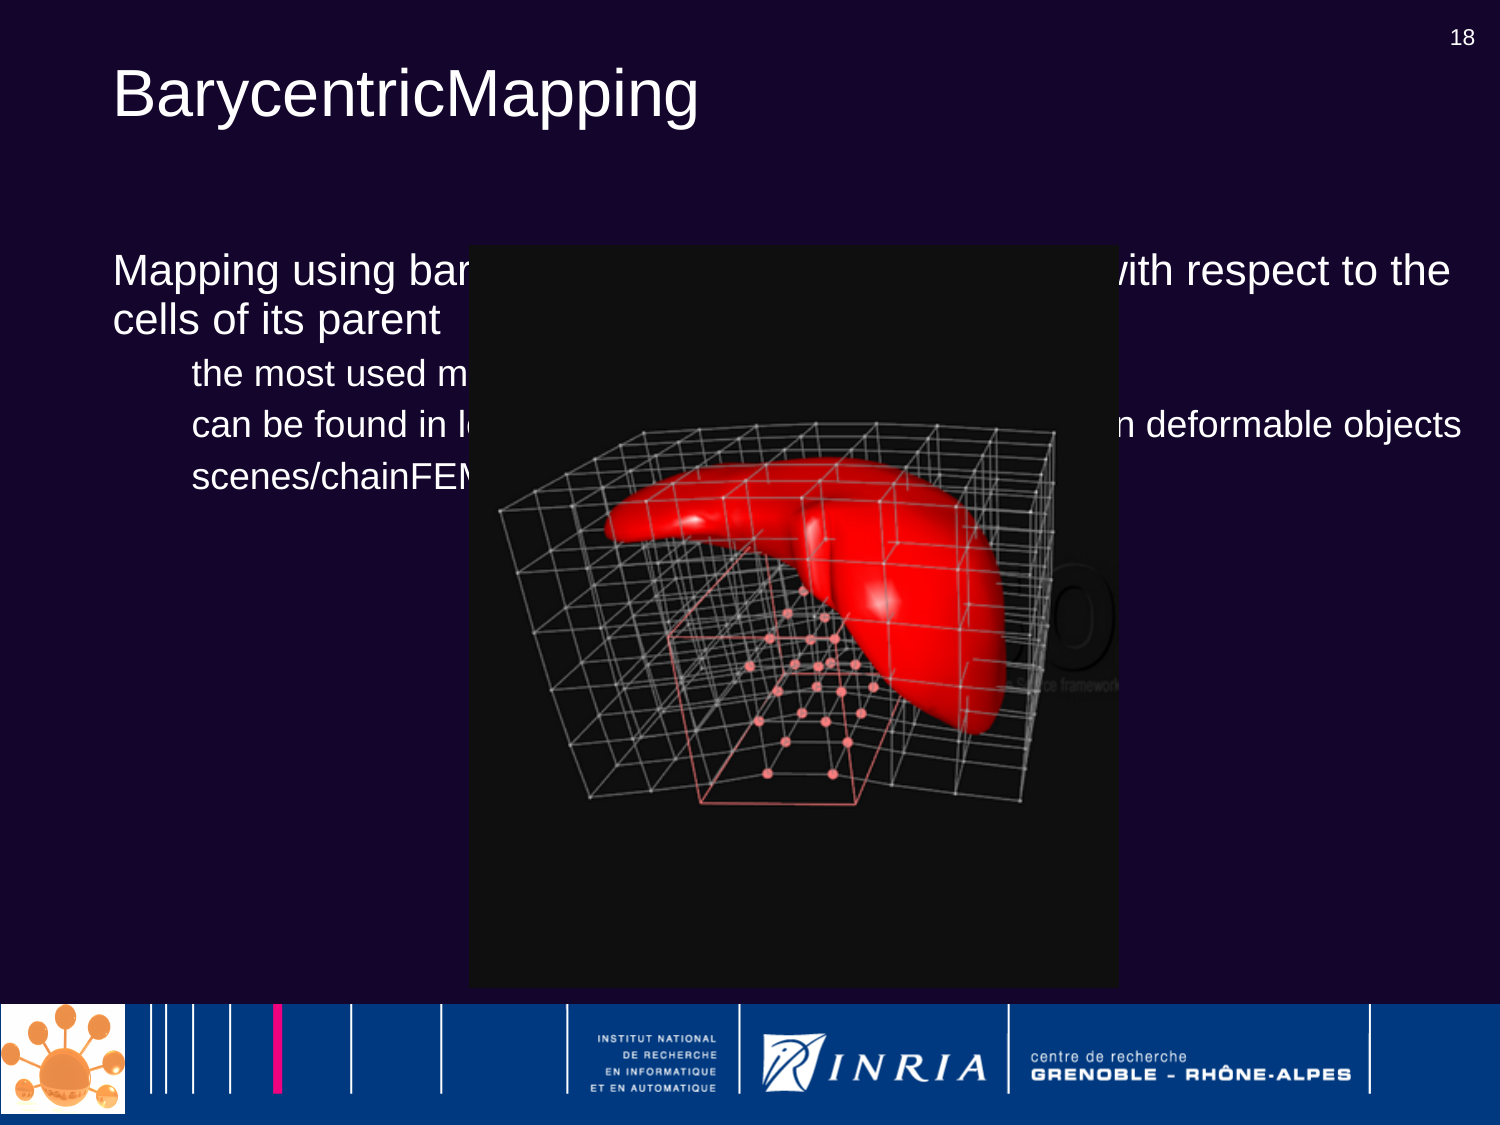

# BarycentricMapping
Mapping using barycentric coordinates of the child with respect to the cells of its parent
the most used mapping in Sofa
can be found in lots of scenes needing mapping between deformable objects
scenes/chainFEM.scn